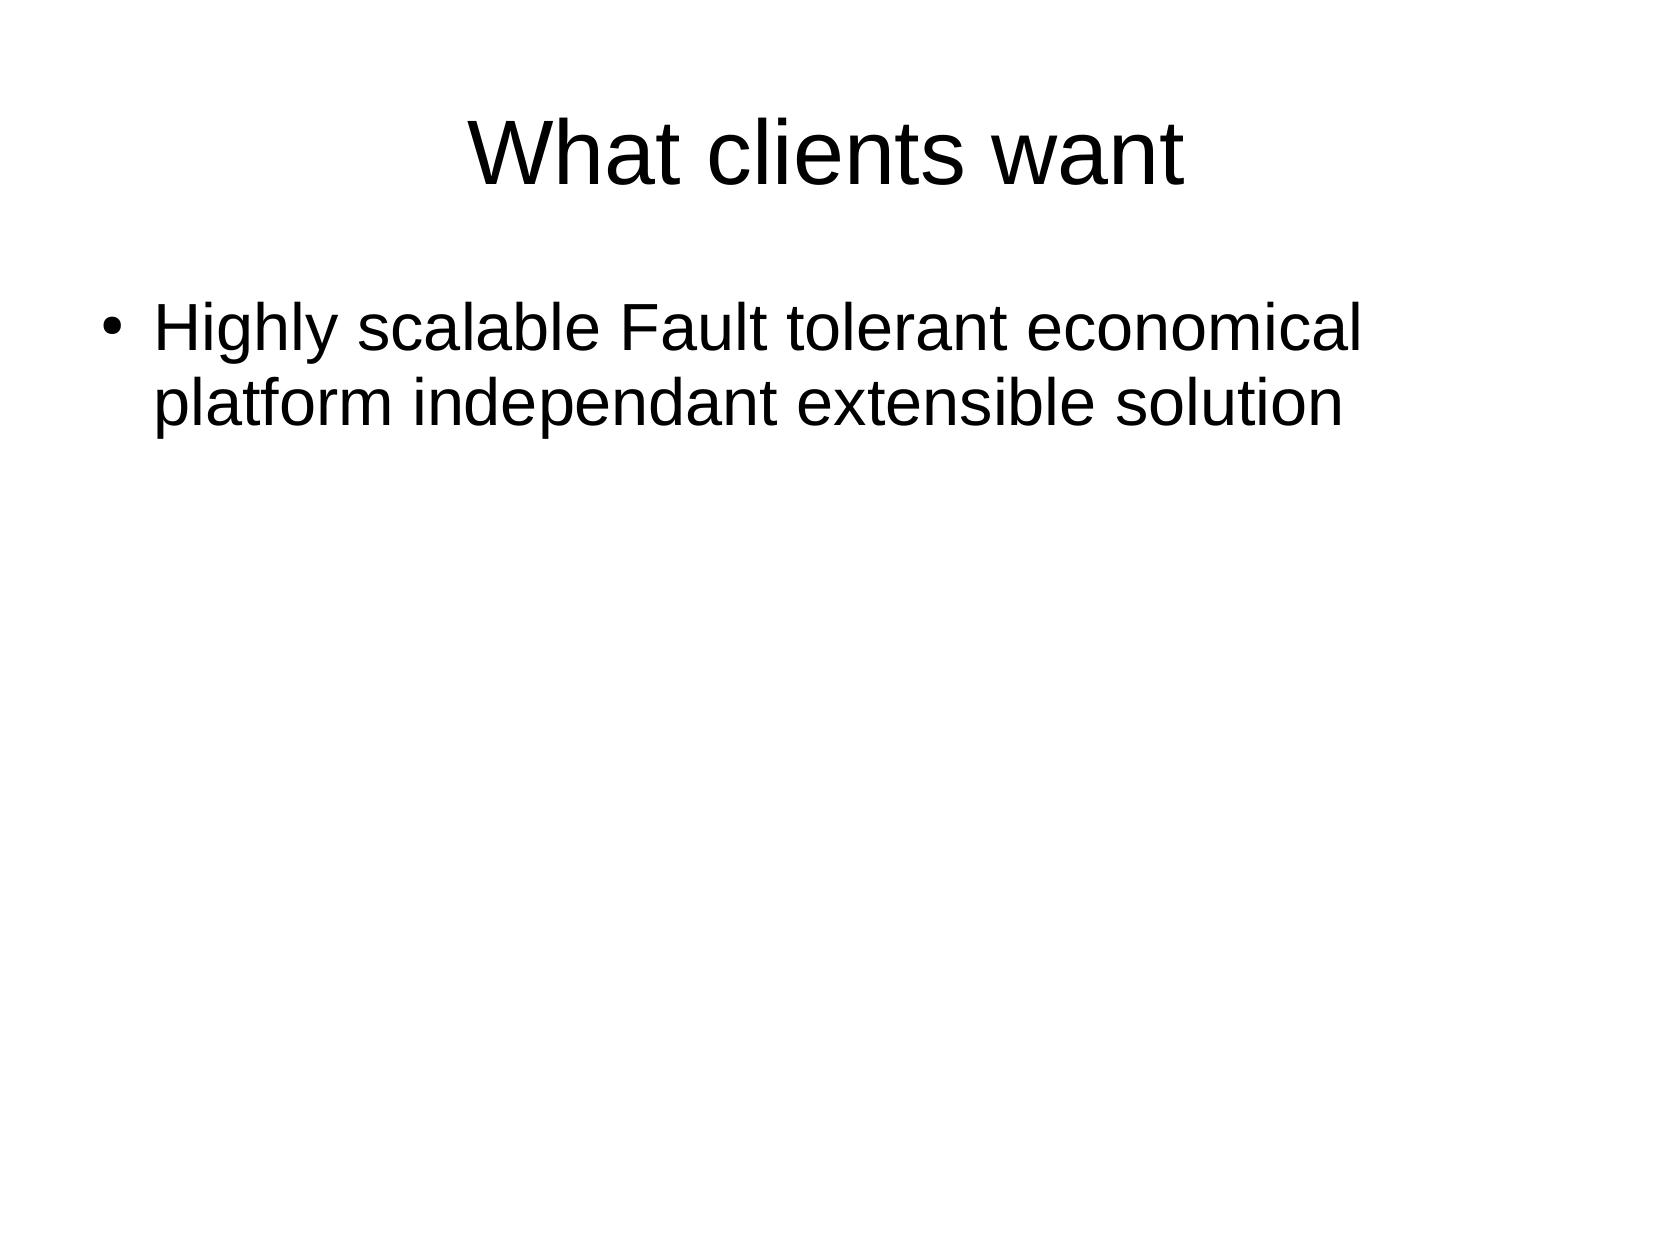

# What clients want
Highly scalable Fault tolerant economical platform independant extensible solution